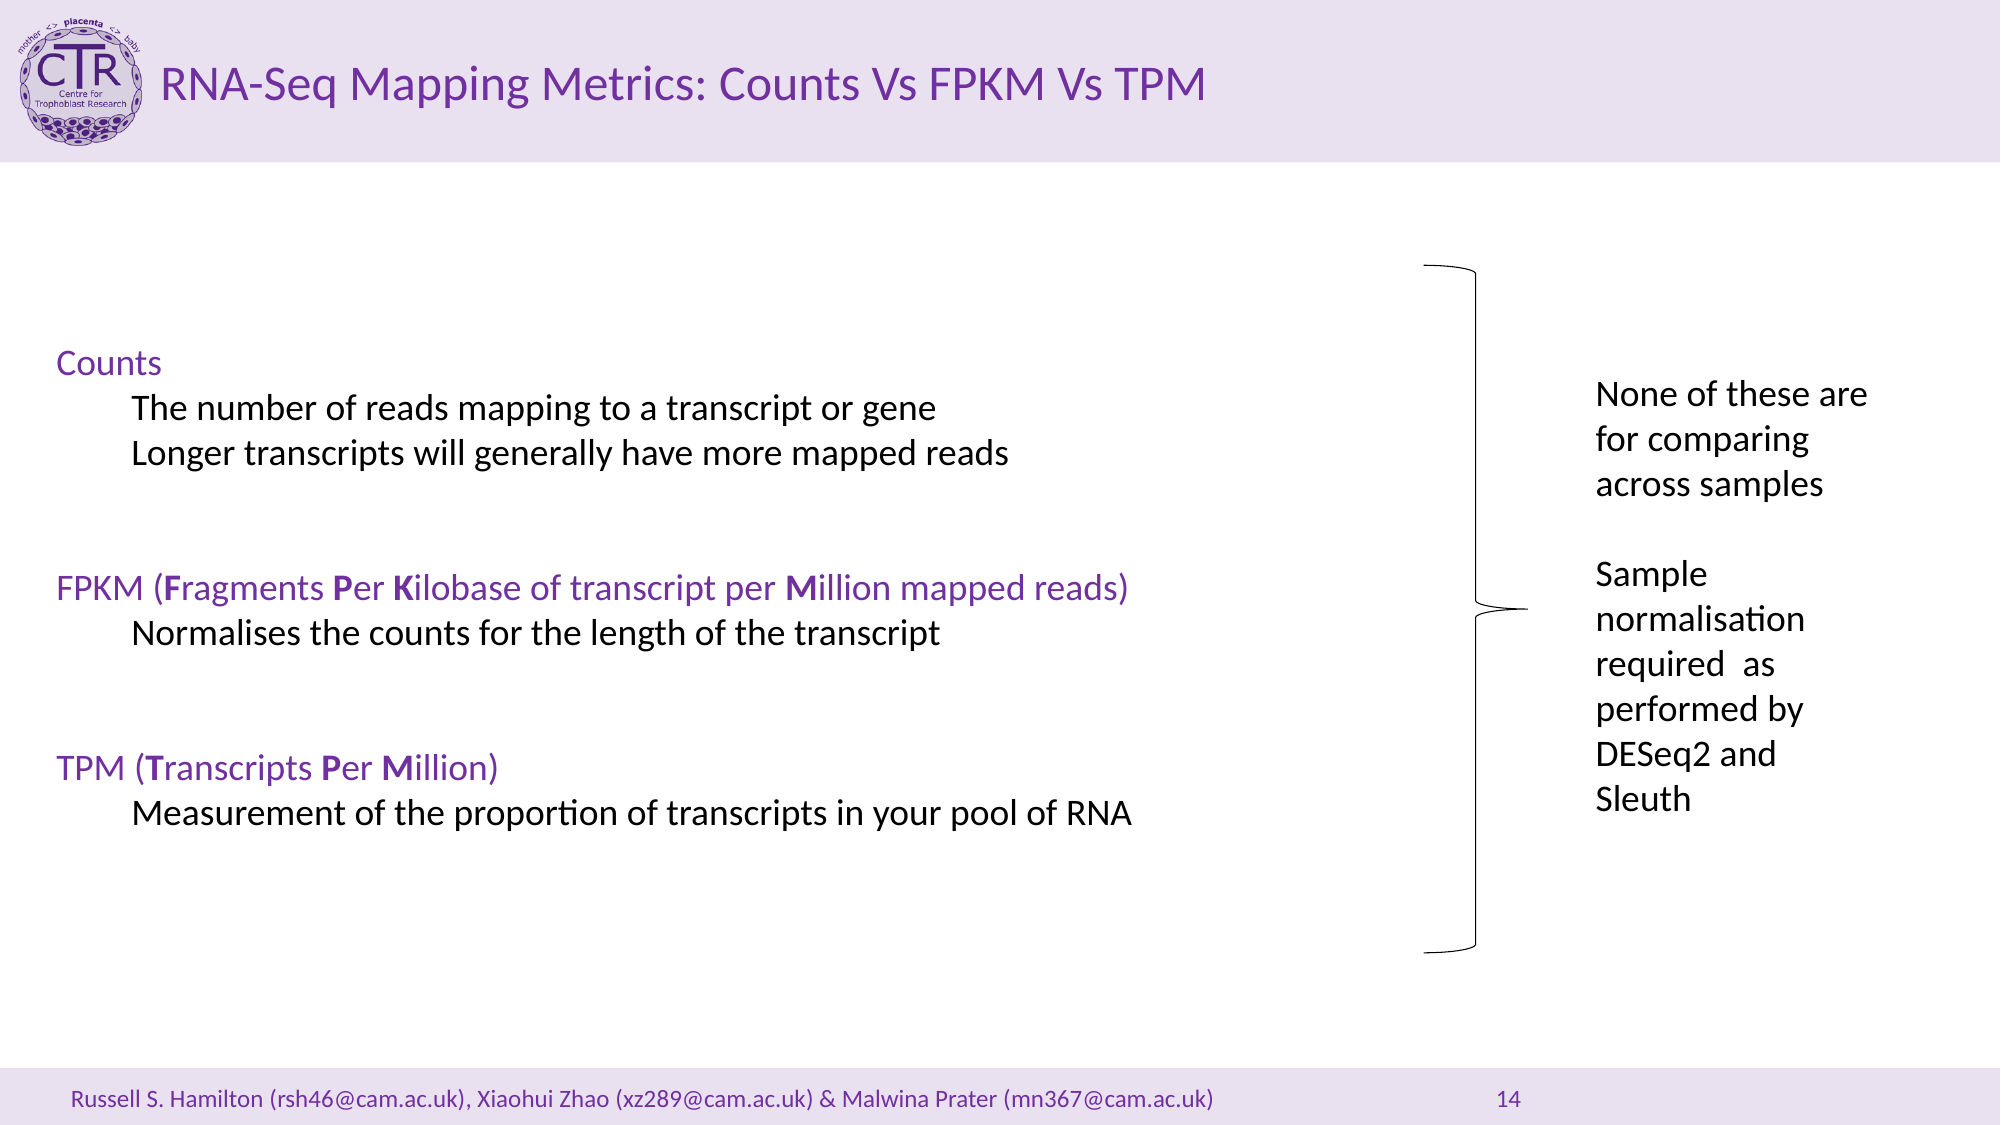

RNA-Seq Mapping Metrics: Counts Vs FPKM Vs TPM
Counts
	The number of reads mapping to a transcript or gene
	Longer transcripts will generally have more mapped reads
FPKM (Fragments Per Kilobase of transcript per Million mapped reads)
	Normalises the counts for the length of the transcript
TPM (Transcripts Per Million)
	Measurement of the proportion of transcripts in your pool of RNA
None of these are for comparing across samples
Sample normalisation required as performed by DESeq2 and Sleuth
Russell S. Hamilton (rsh46@cam.ac.uk), Xiaohui Zhao (xz289@cam.ac.uk) & Malwina Prater (mn367@cam.ac.uk)